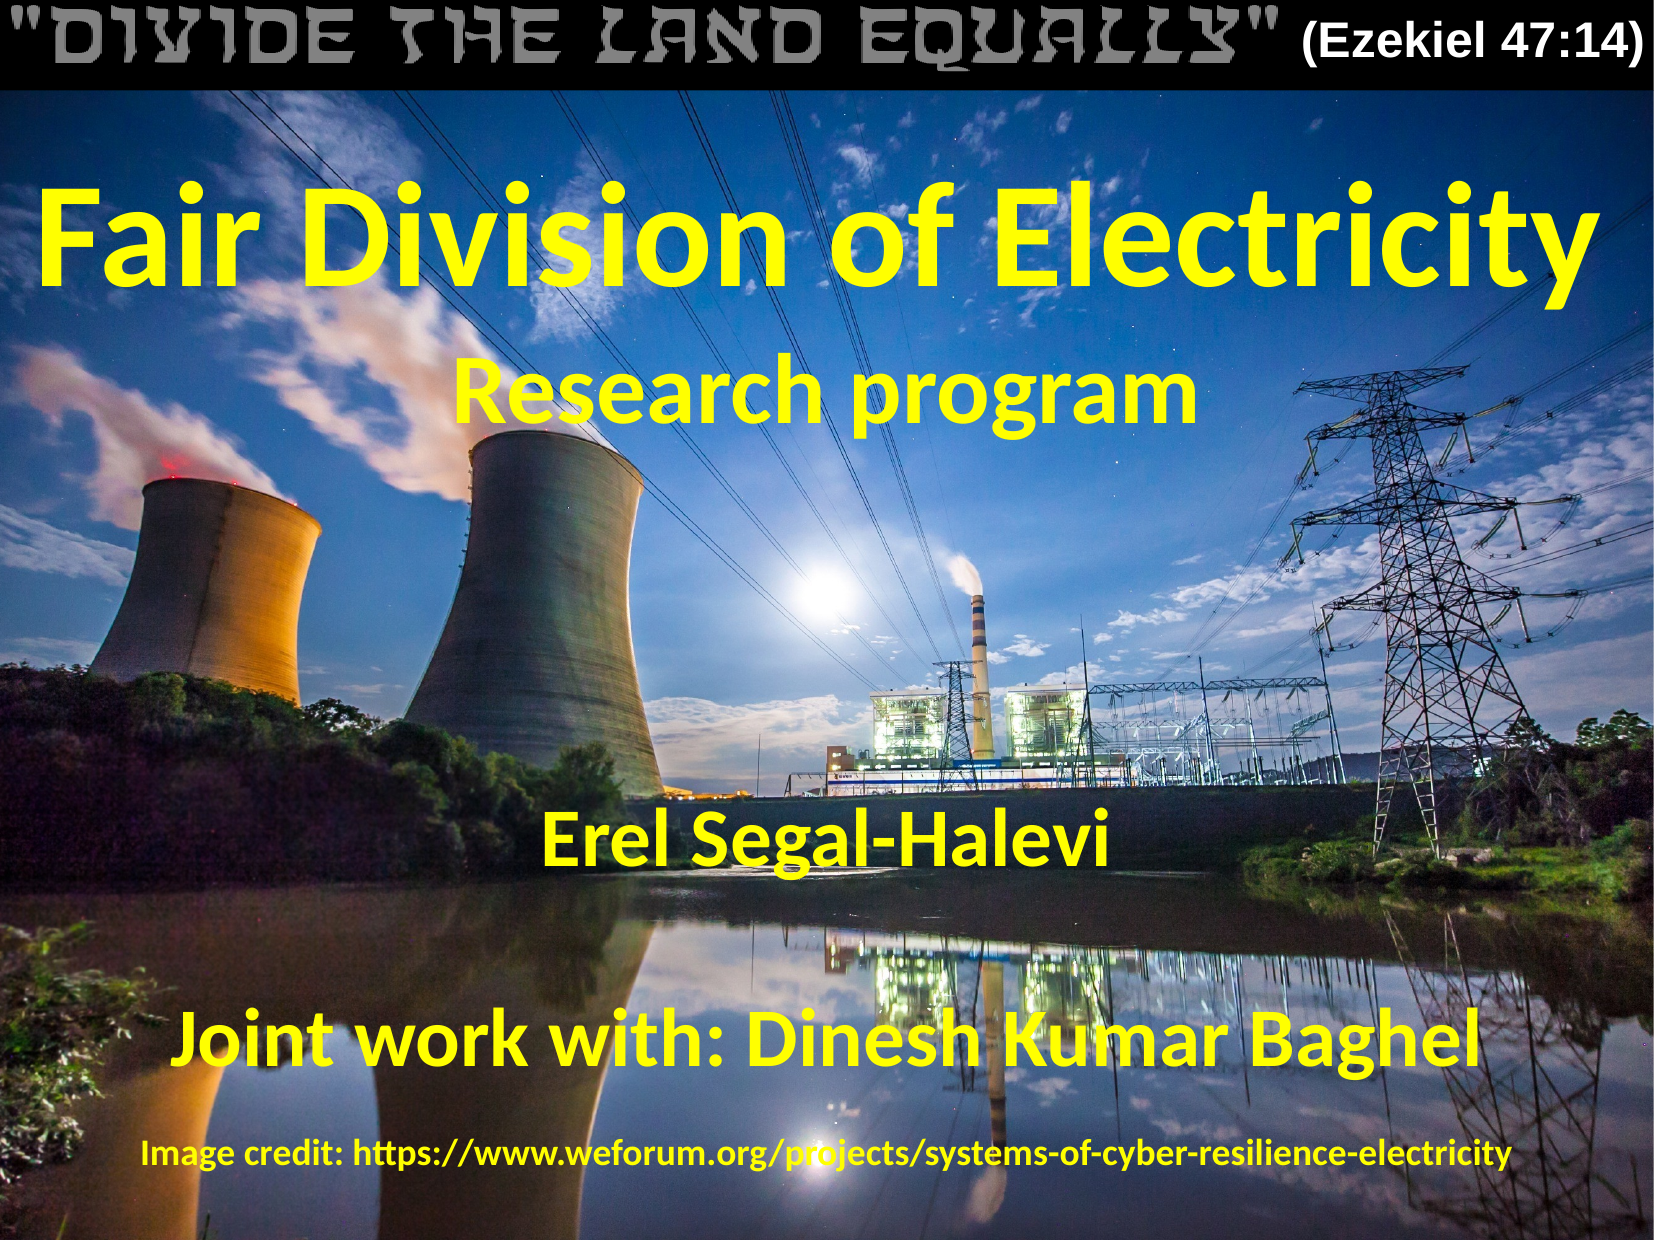

(Ezekiel 47:14)
# Fair Division of Electricity
Research program
Erel Segal-Halevi
Joint work with: Dinesh Kumar Baghel
Image credit: https://www.weforum.org/projects/systems-of-cyber-resilience-electricity